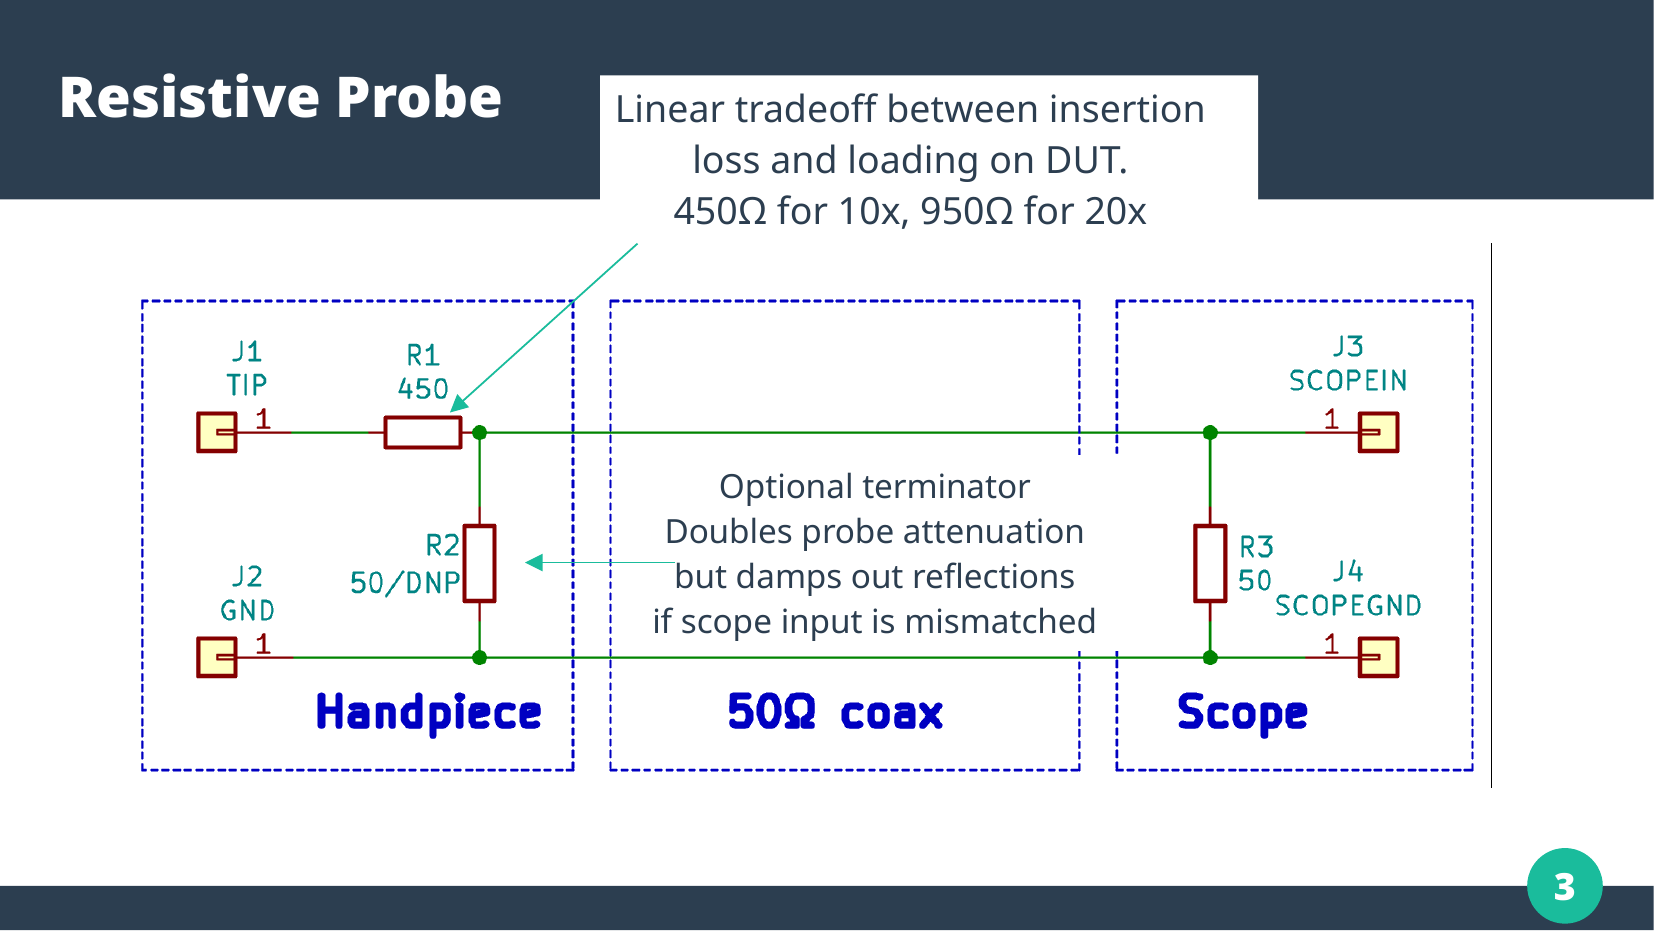

# Resistive Probe
Linear tradeoff between insertion
loss and loading on DUT.
450Ω for 10x, 950Ω for 20x
Optional terminator
Doubles probe attenuation
but damps out reflections
if scope input is mismatched